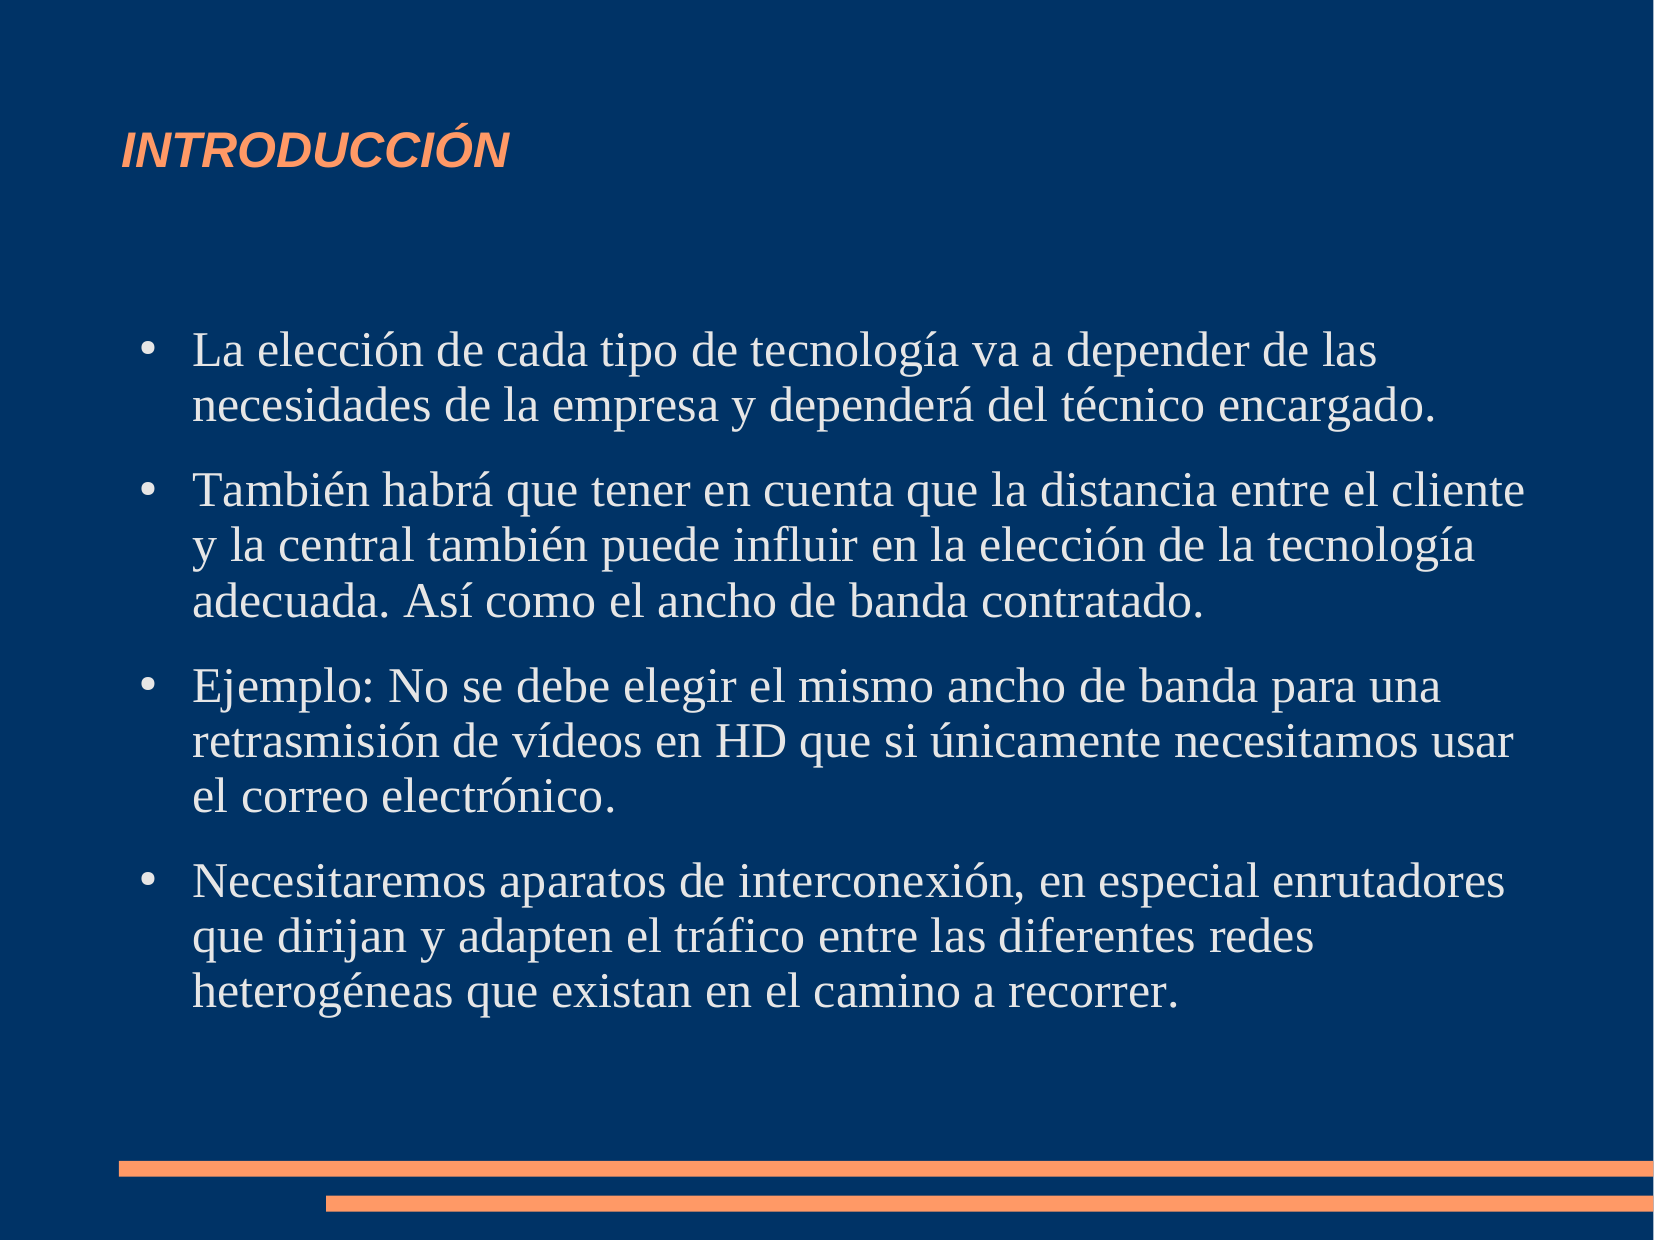

# INTRODUCCIÓN
La elección de cada tipo de tecnología va a depender de las necesidades de la empresa y dependerá del técnico encargado.
También habrá que tener en cuenta que la distancia entre el cliente y la central también puede influir en la elección de la tecnología adecuada. Así como el ancho de banda contratado.
Ejemplo: No se debe elegir el mismo ancho de banda para una retrasmisión de vídeos en HD que si únicamente necesitamos usar el correo electrónico.
Necesitaremos aparatos de interconexión, en especial enrutadores que dirijan y adapten el tráfico entre las diferentes redes heterogéneas que existan en el camino a recorrer.